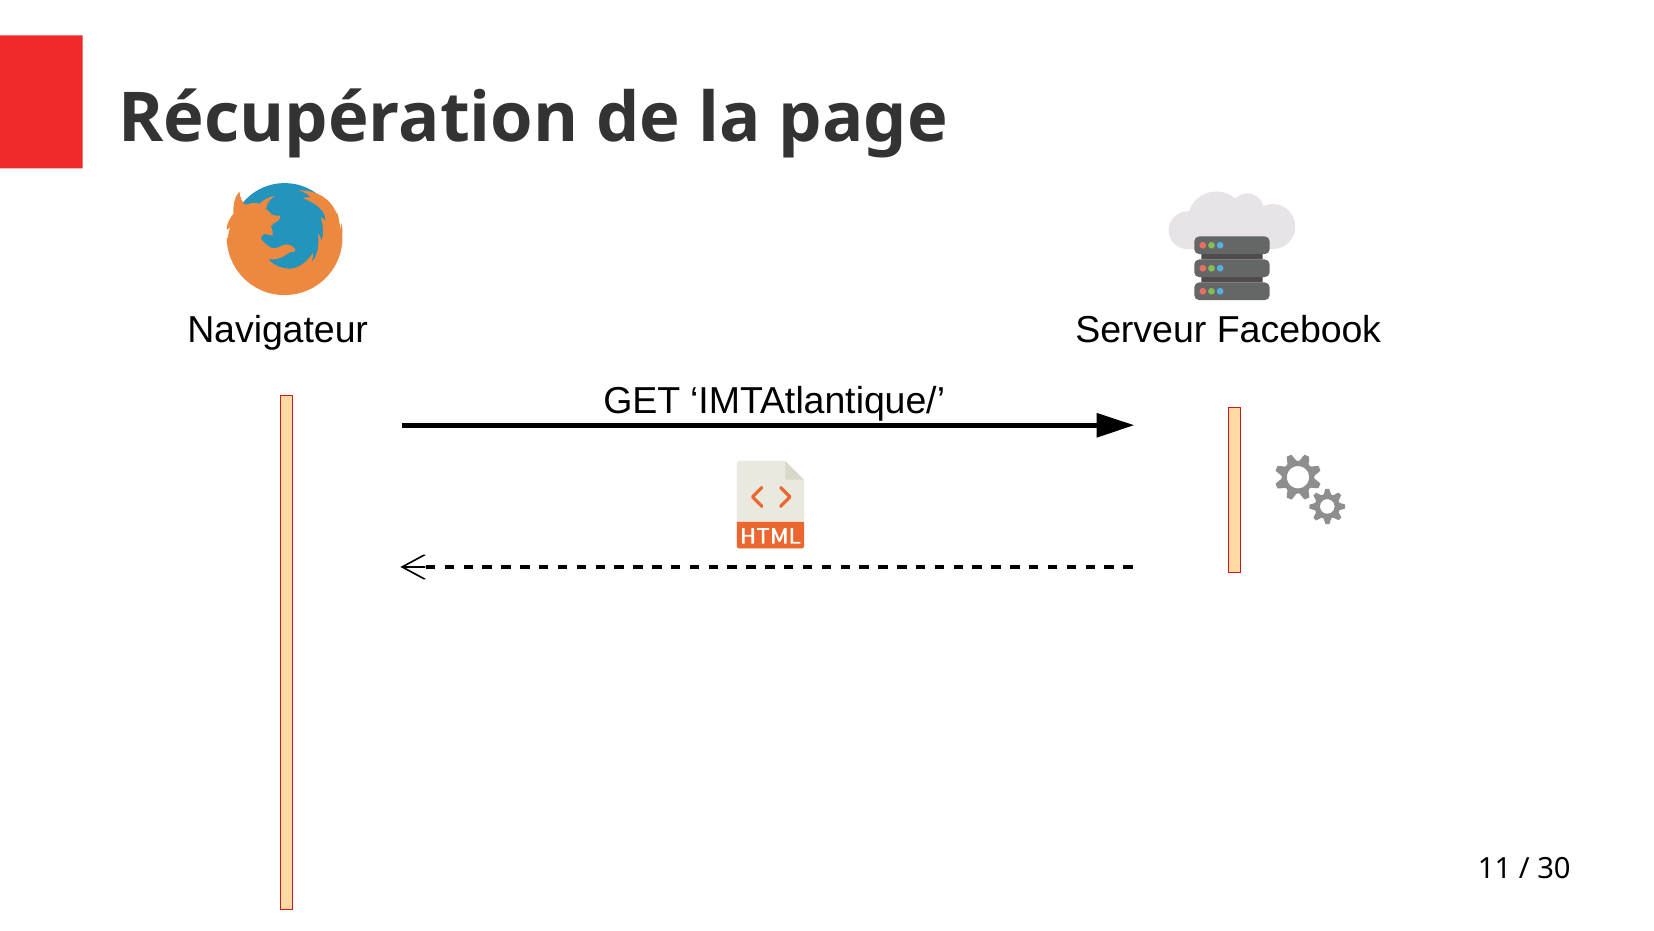

# Récupération de la page
Navigateur
Serveur Facebook
GET ‘IMTAtlantique/’
11